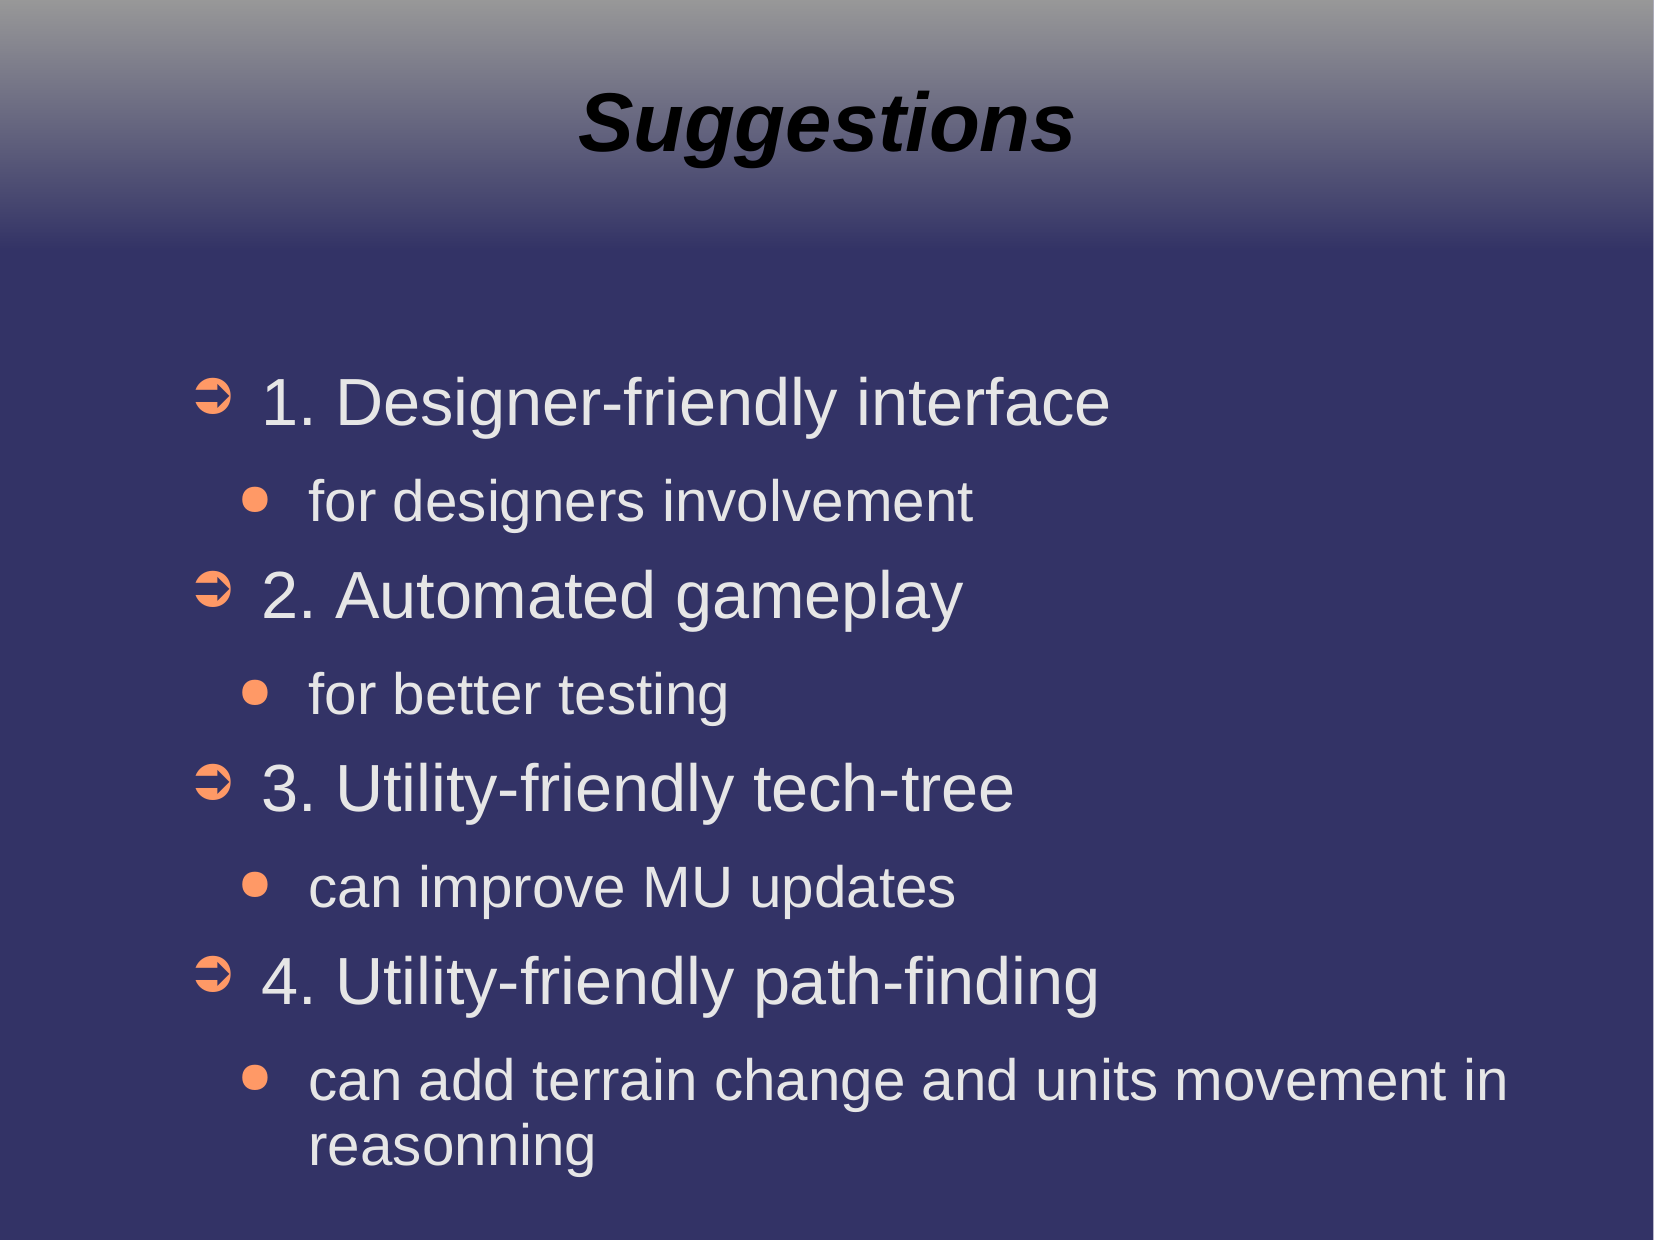

# Suggestions
1. Designer-friendly interface
for designers involvement
2. Automated gameplay
for better testing
3. Utility-friendly tech-tree
can improve MU updates
4. Utility-friendly path-finding
can add terrain change and units movement in reasonning